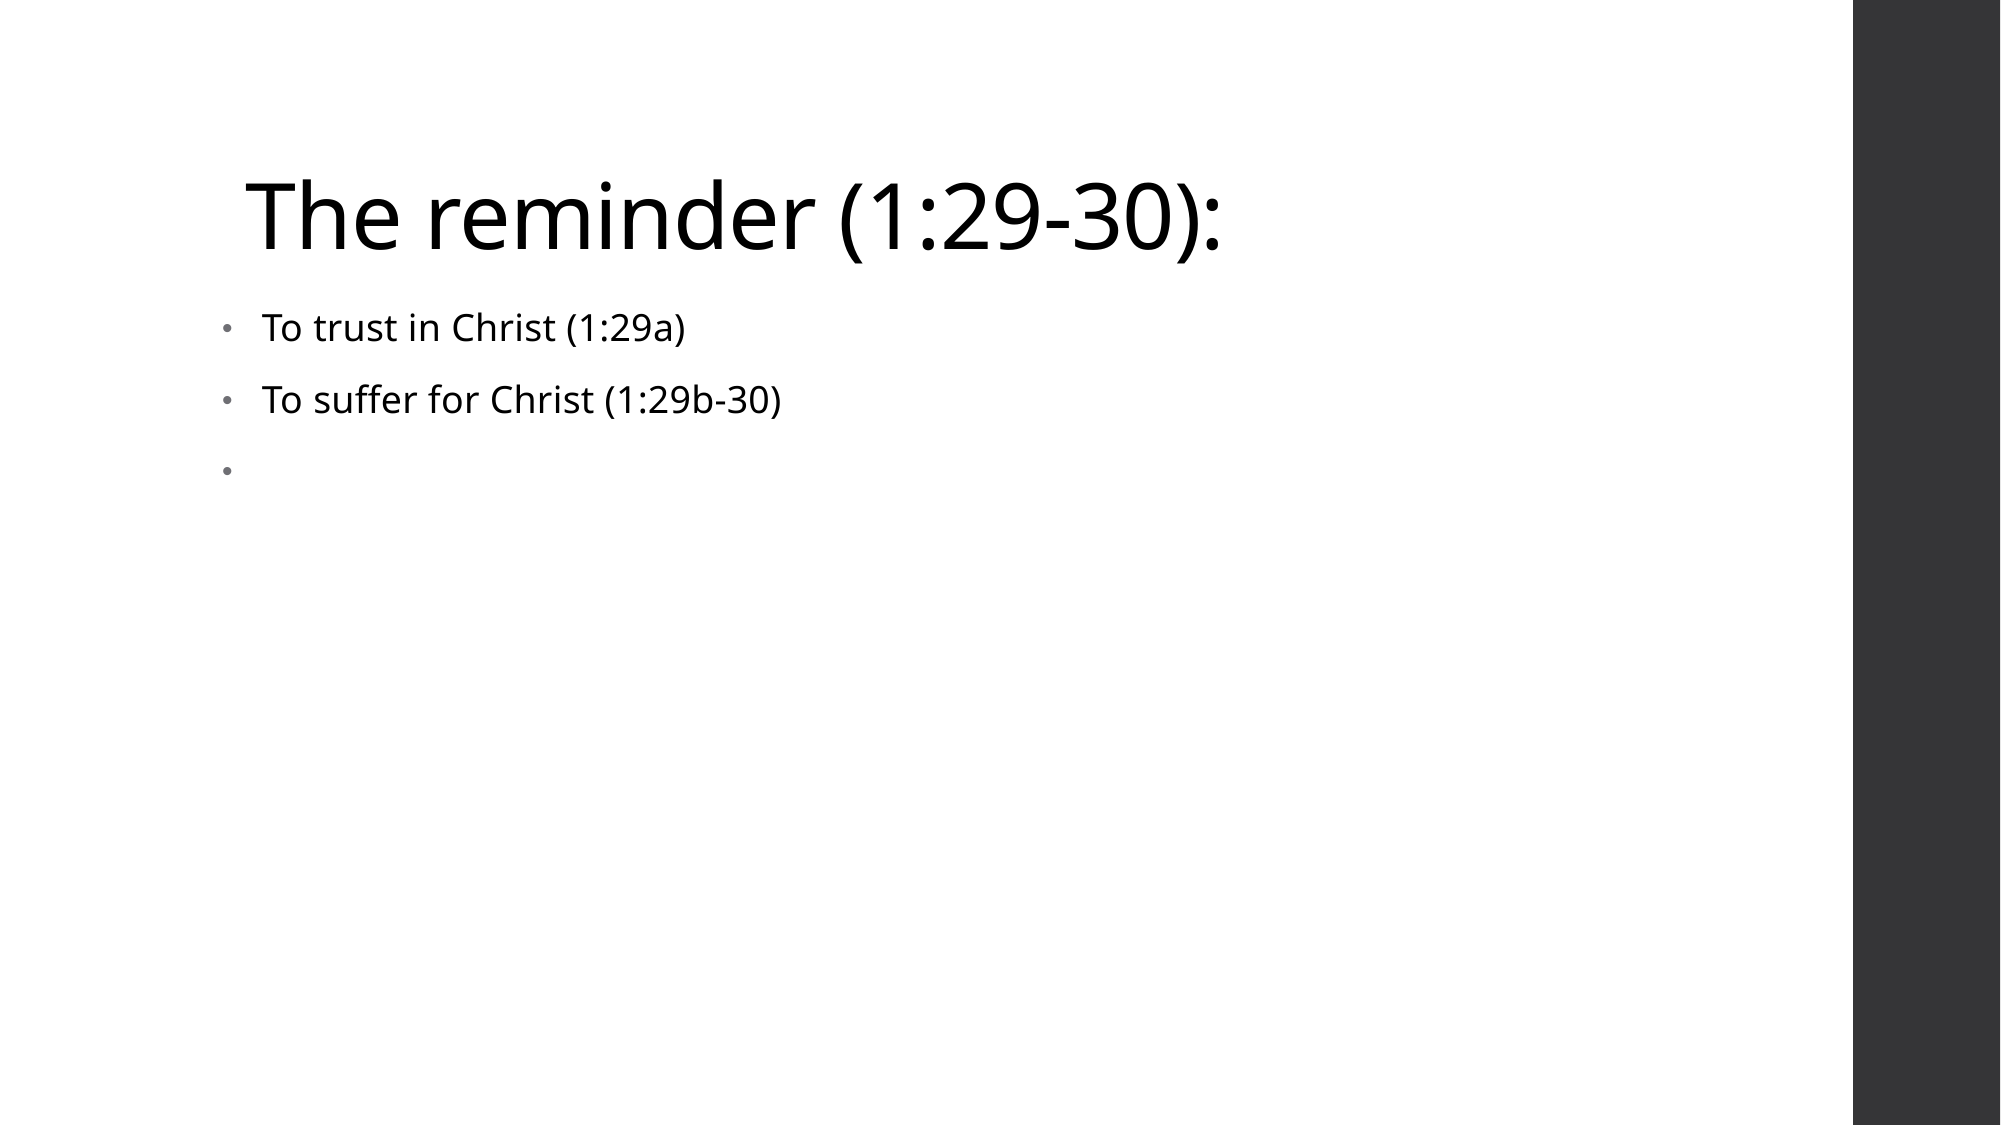

# The reminder (1:29-30):
 To trust in Christ (1:29a)
 To suffer for Christ (1:29b-30)